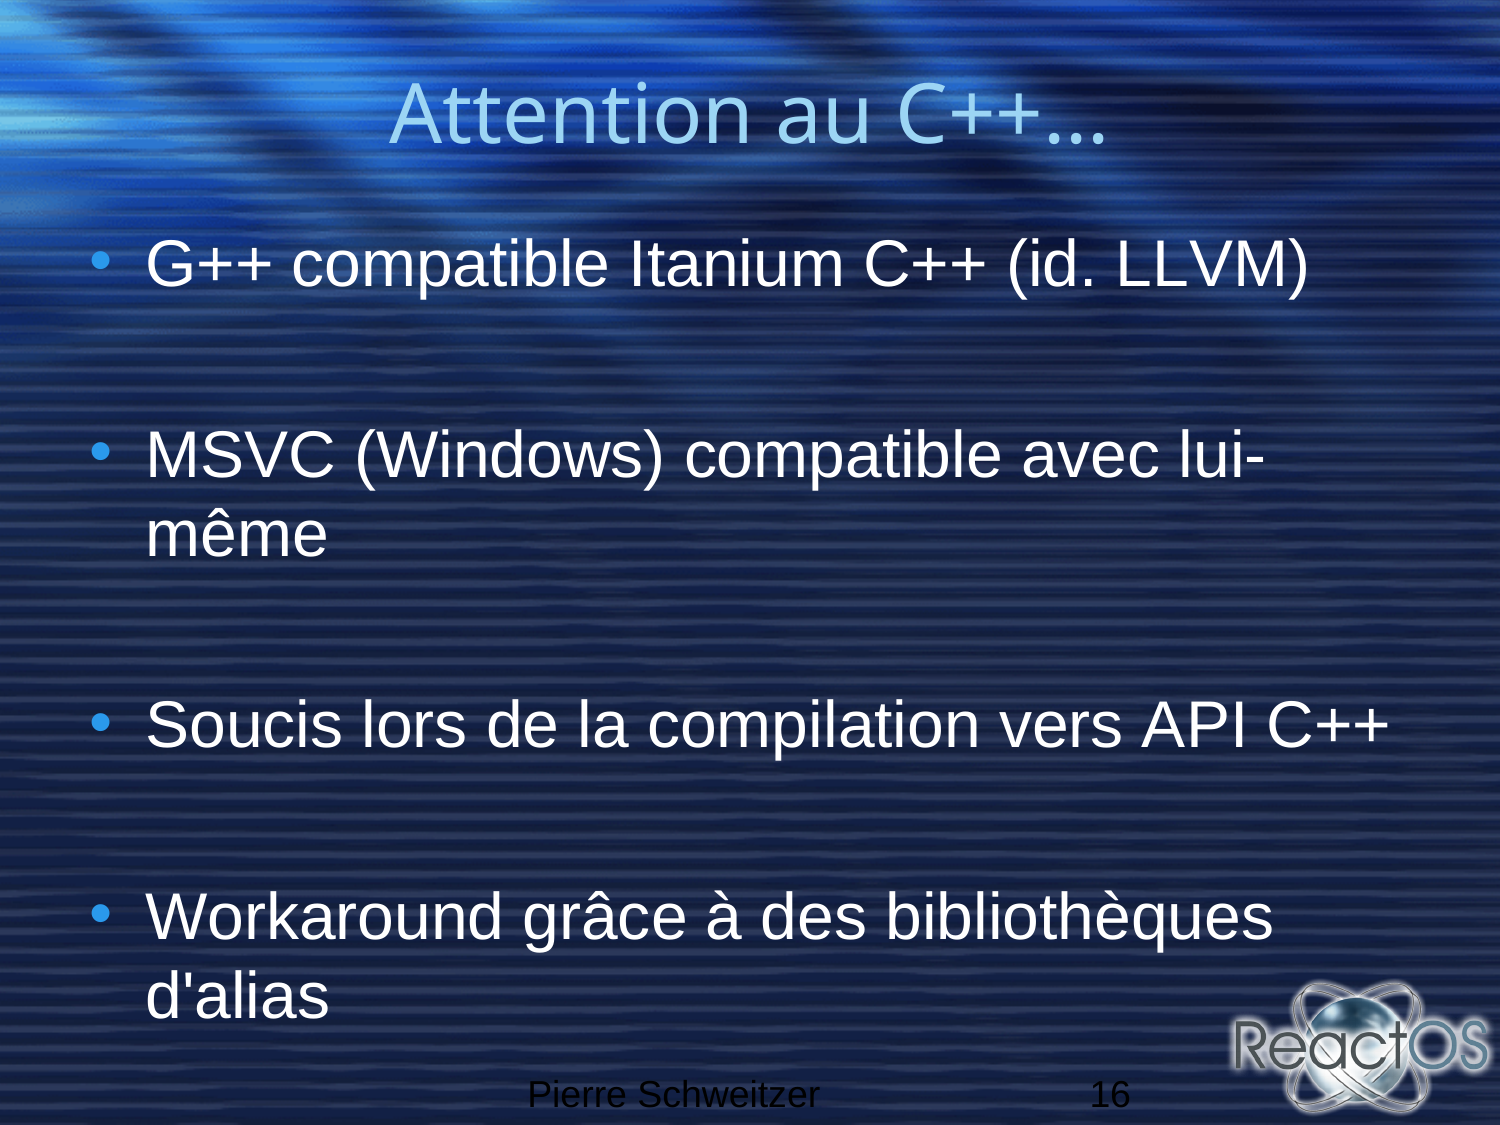

# Attention au C++...
G++ compatible Itanium C++ (id. LLVM)
MSVC (Windows) compatible avec lui-même
Soucis lors de la compilation vers API C++
Workaround grâce à des bibliothèques d'alias
Pierre Schweitzer
16